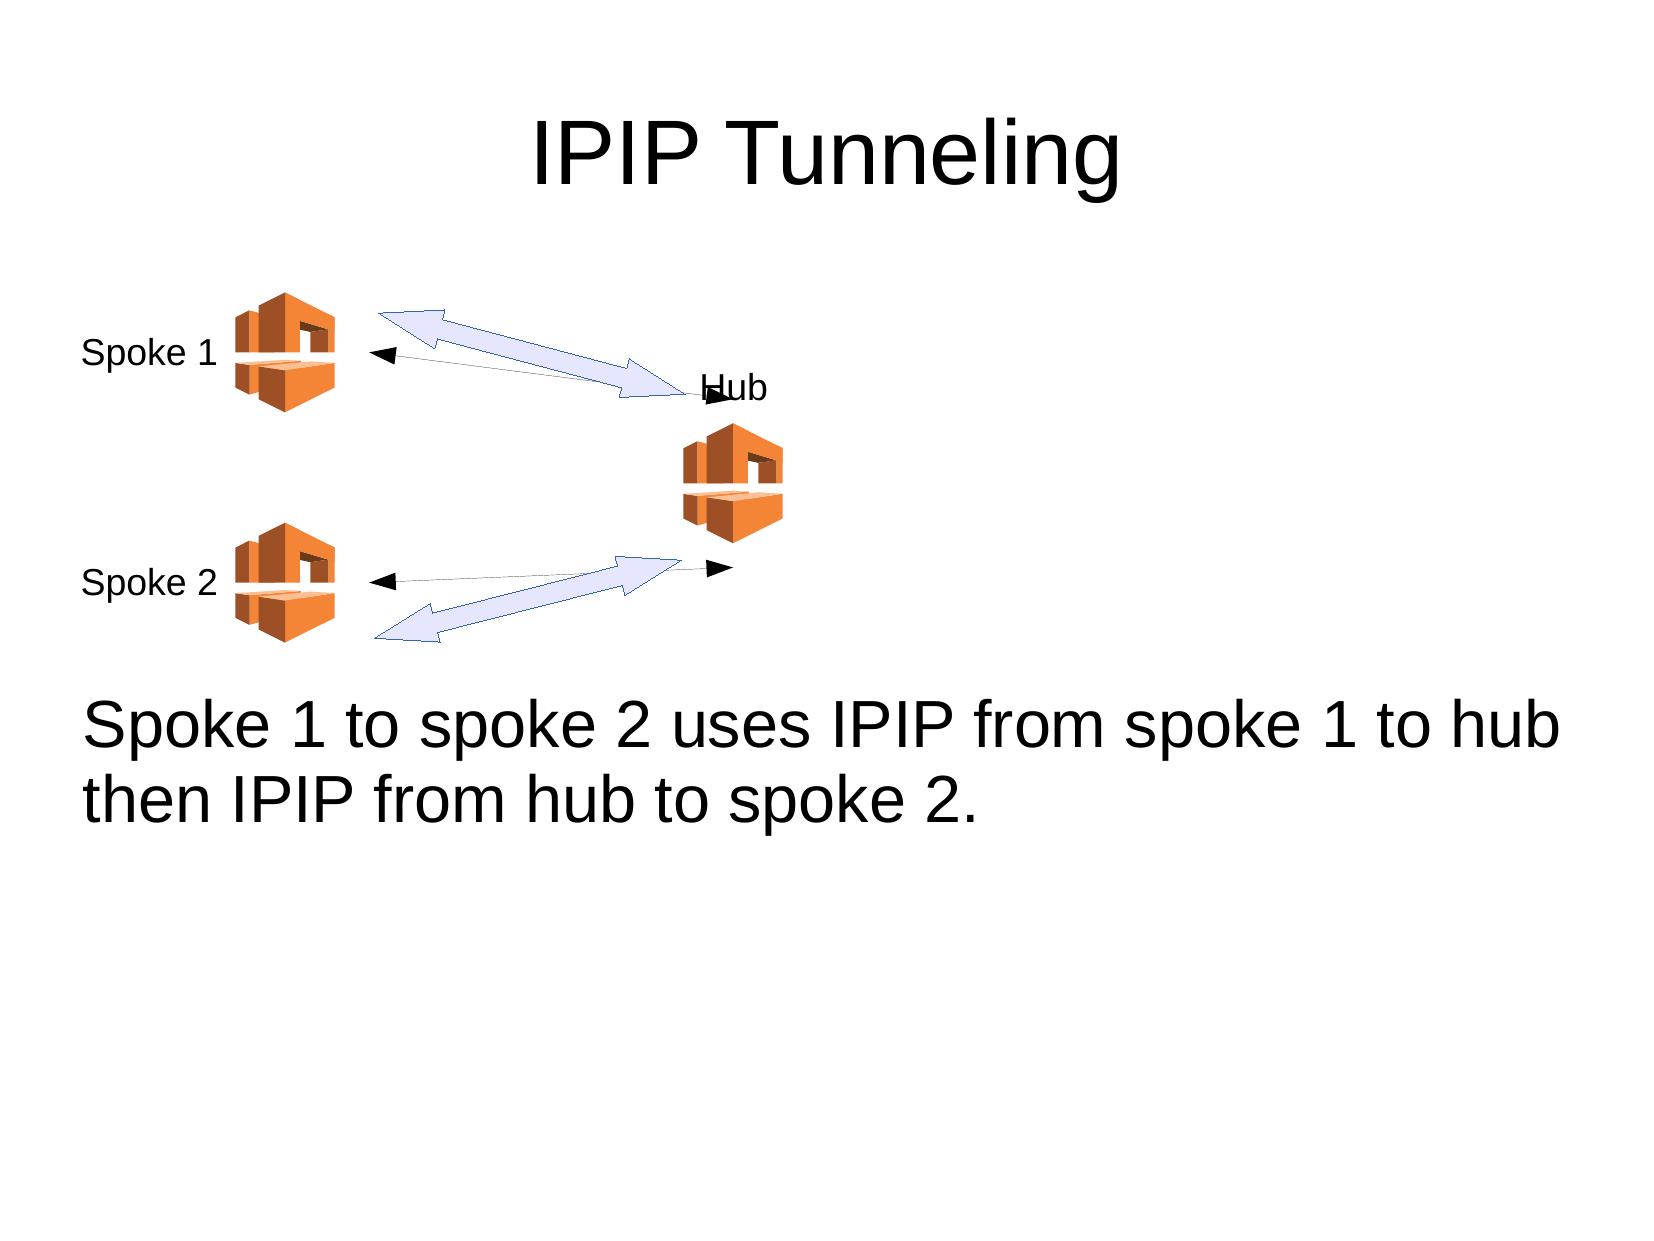

# IPIP Tunneling
Spoke 1 to spoke 2 uses IPIP from spoke 1 to hub then IPIP from hub to spoke 2.
Spoke 1
Hub
Spoke 2